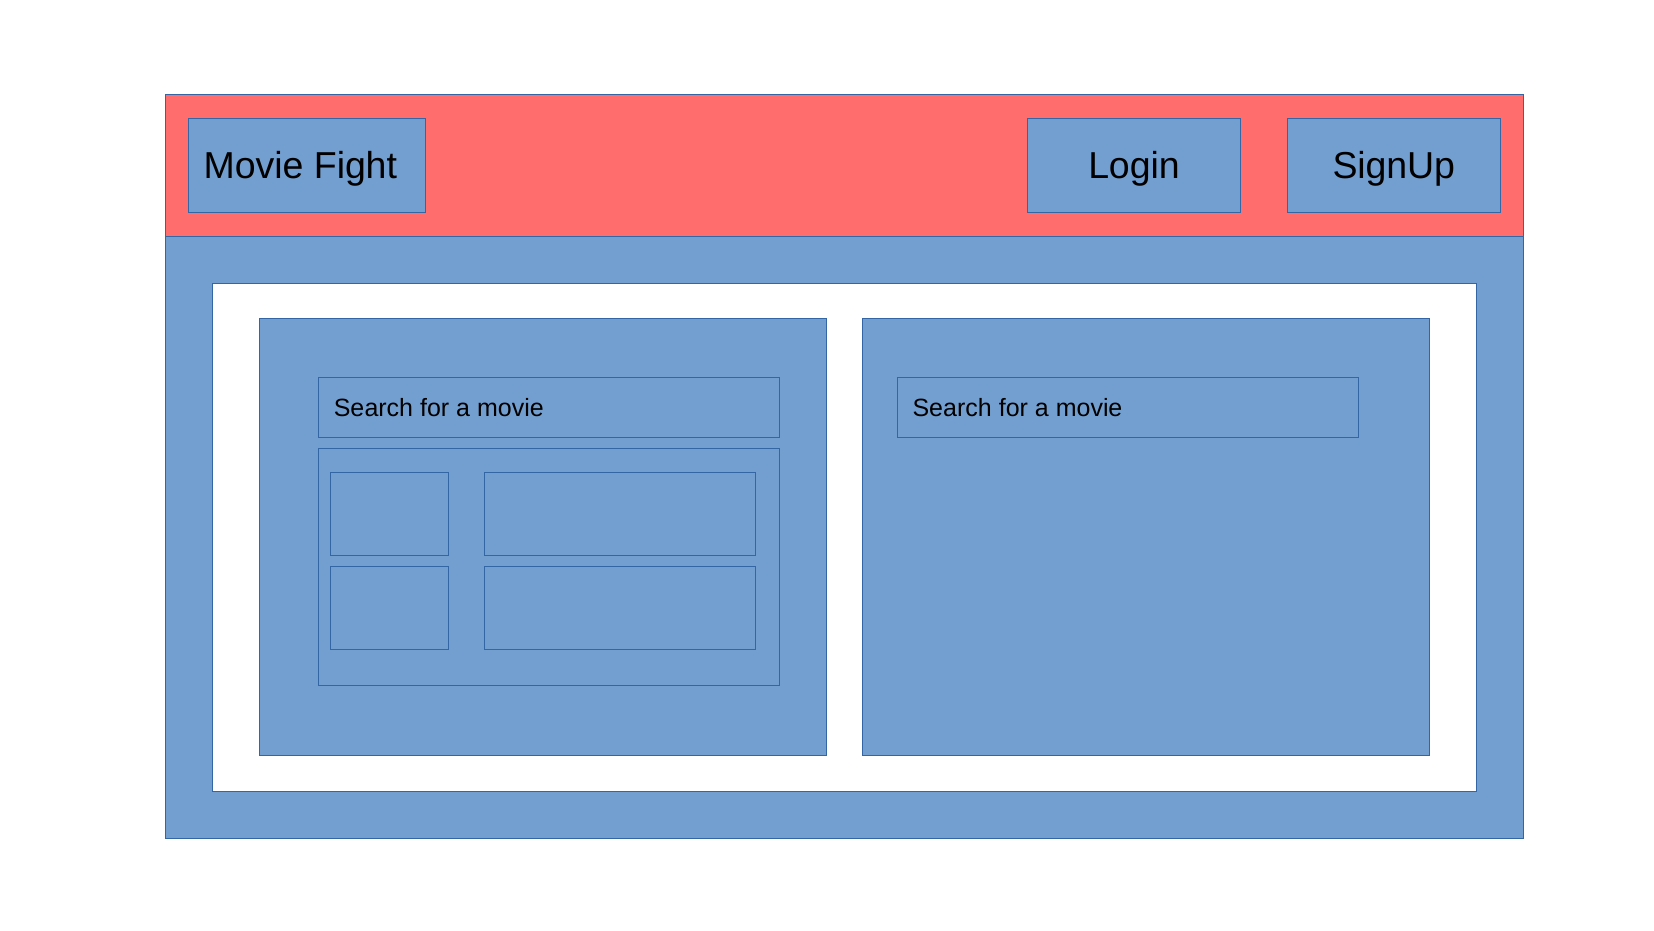

Movie Fight
Login
SignUp
Search for a movie
Search for a movie